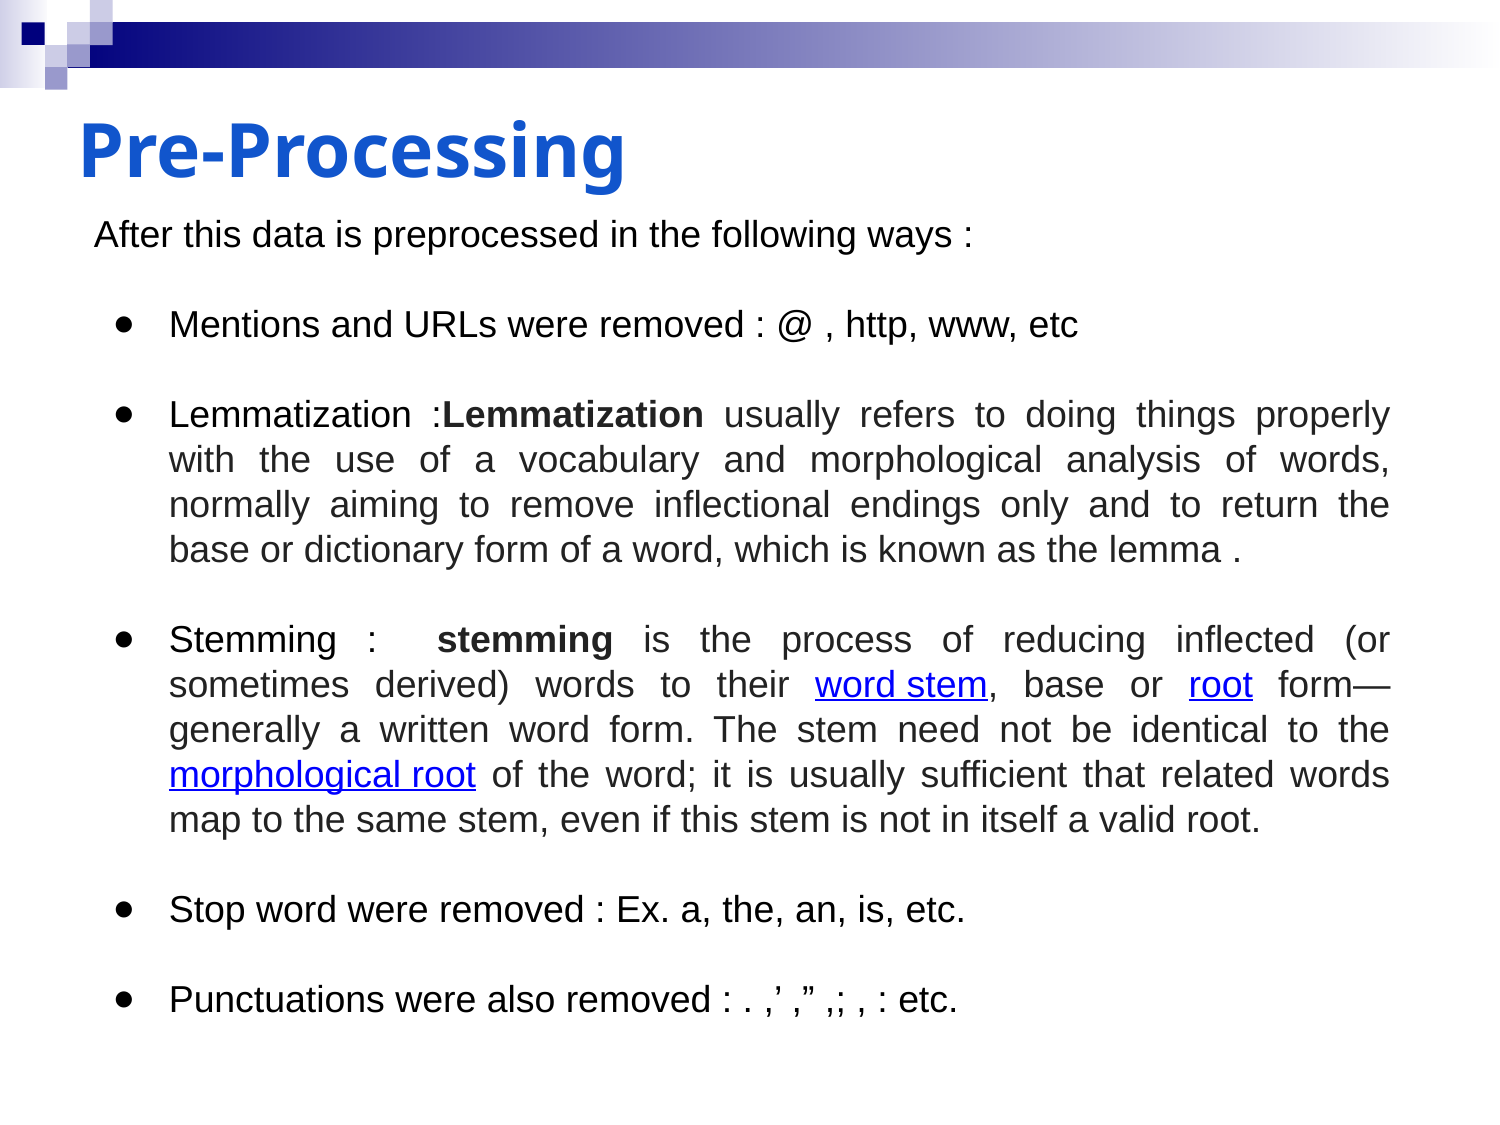

Pre-Processing
After this data is preprocessed in the following ways :
Mentions and URLs were removed : @ , http, www, etc
Lemmatization :Lemmatization usually refers to doing things properly with the use of a vocabulary and morphological analysis of words, normally aiming to remove inflectional endings only and to return the base or dictionary form of a word, which is known as the lemma .
Stemming : stemming is the process of reducing inflected (or sometimes derived) words to their word stem, base or root form—generally a written word form. The stem need not be identical to the morphological root of the word; it is usually sufficient that related words map to the same stem, even if this stem is not in itself a valid root.
Stop word were removed : Ex. a, the, an, is, etc.
Punctuations were also removed : . ,’ ,” ,; , : etc.